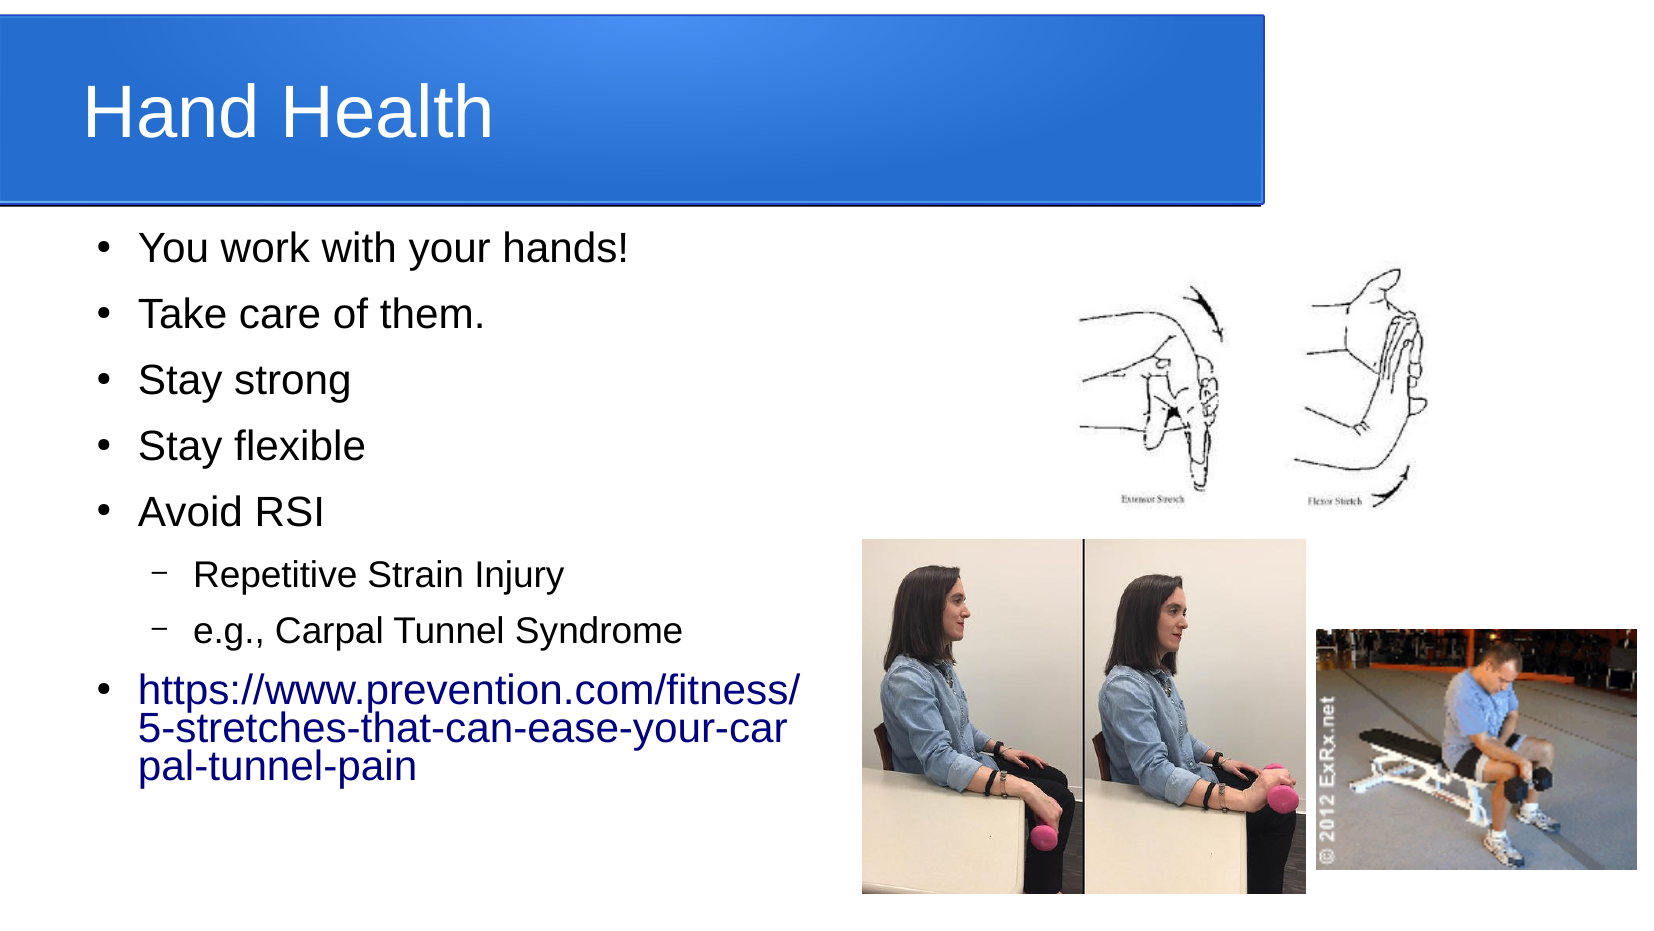

# Hand Health
You work with your hands!
Take care of them.
Stay strong
Stay flexible
Avoid RSI
Repetitive Strain Injury
e.g., Carpal Tunnel Syndrome
https://www.prevention.com/fitness/5-stretches-that-can-ease-your-carpal-tunnel-pain